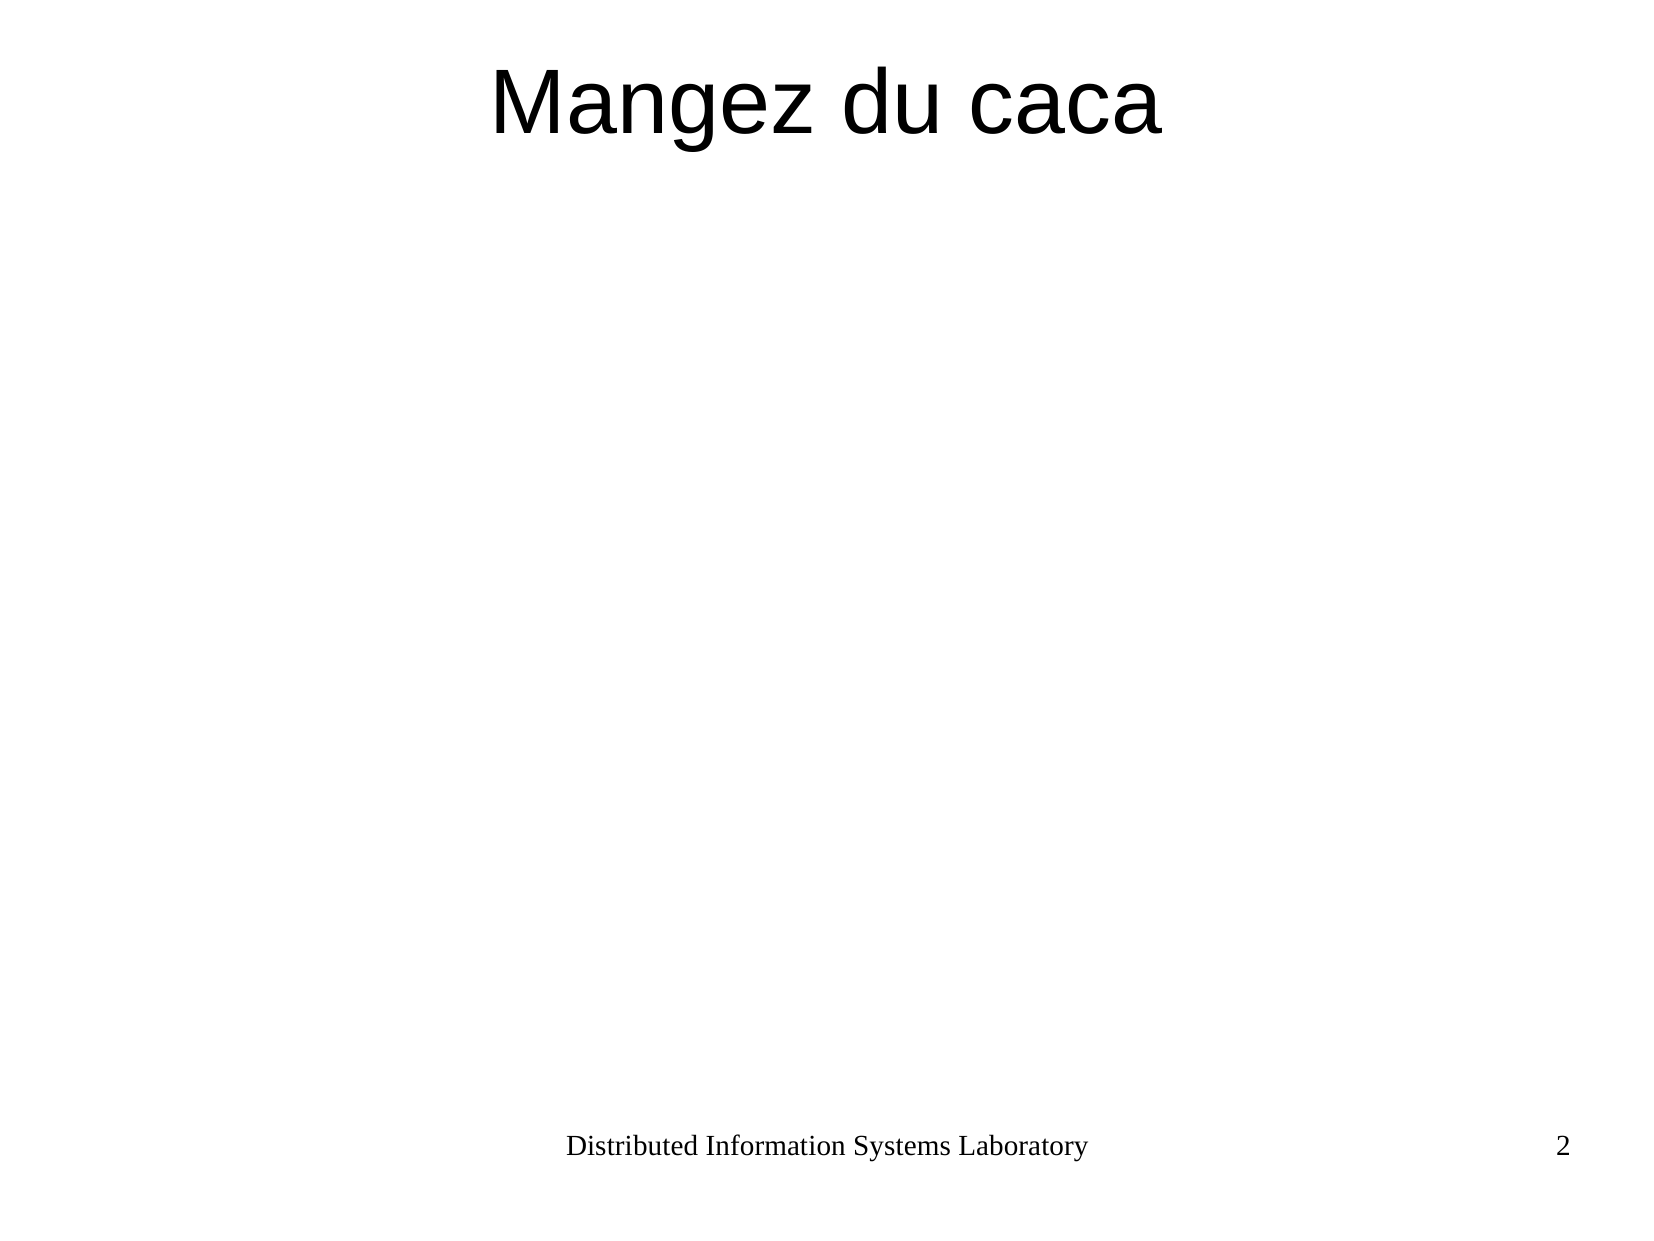

# Mangez du caca
Distributed Information Systems Laboratory
2